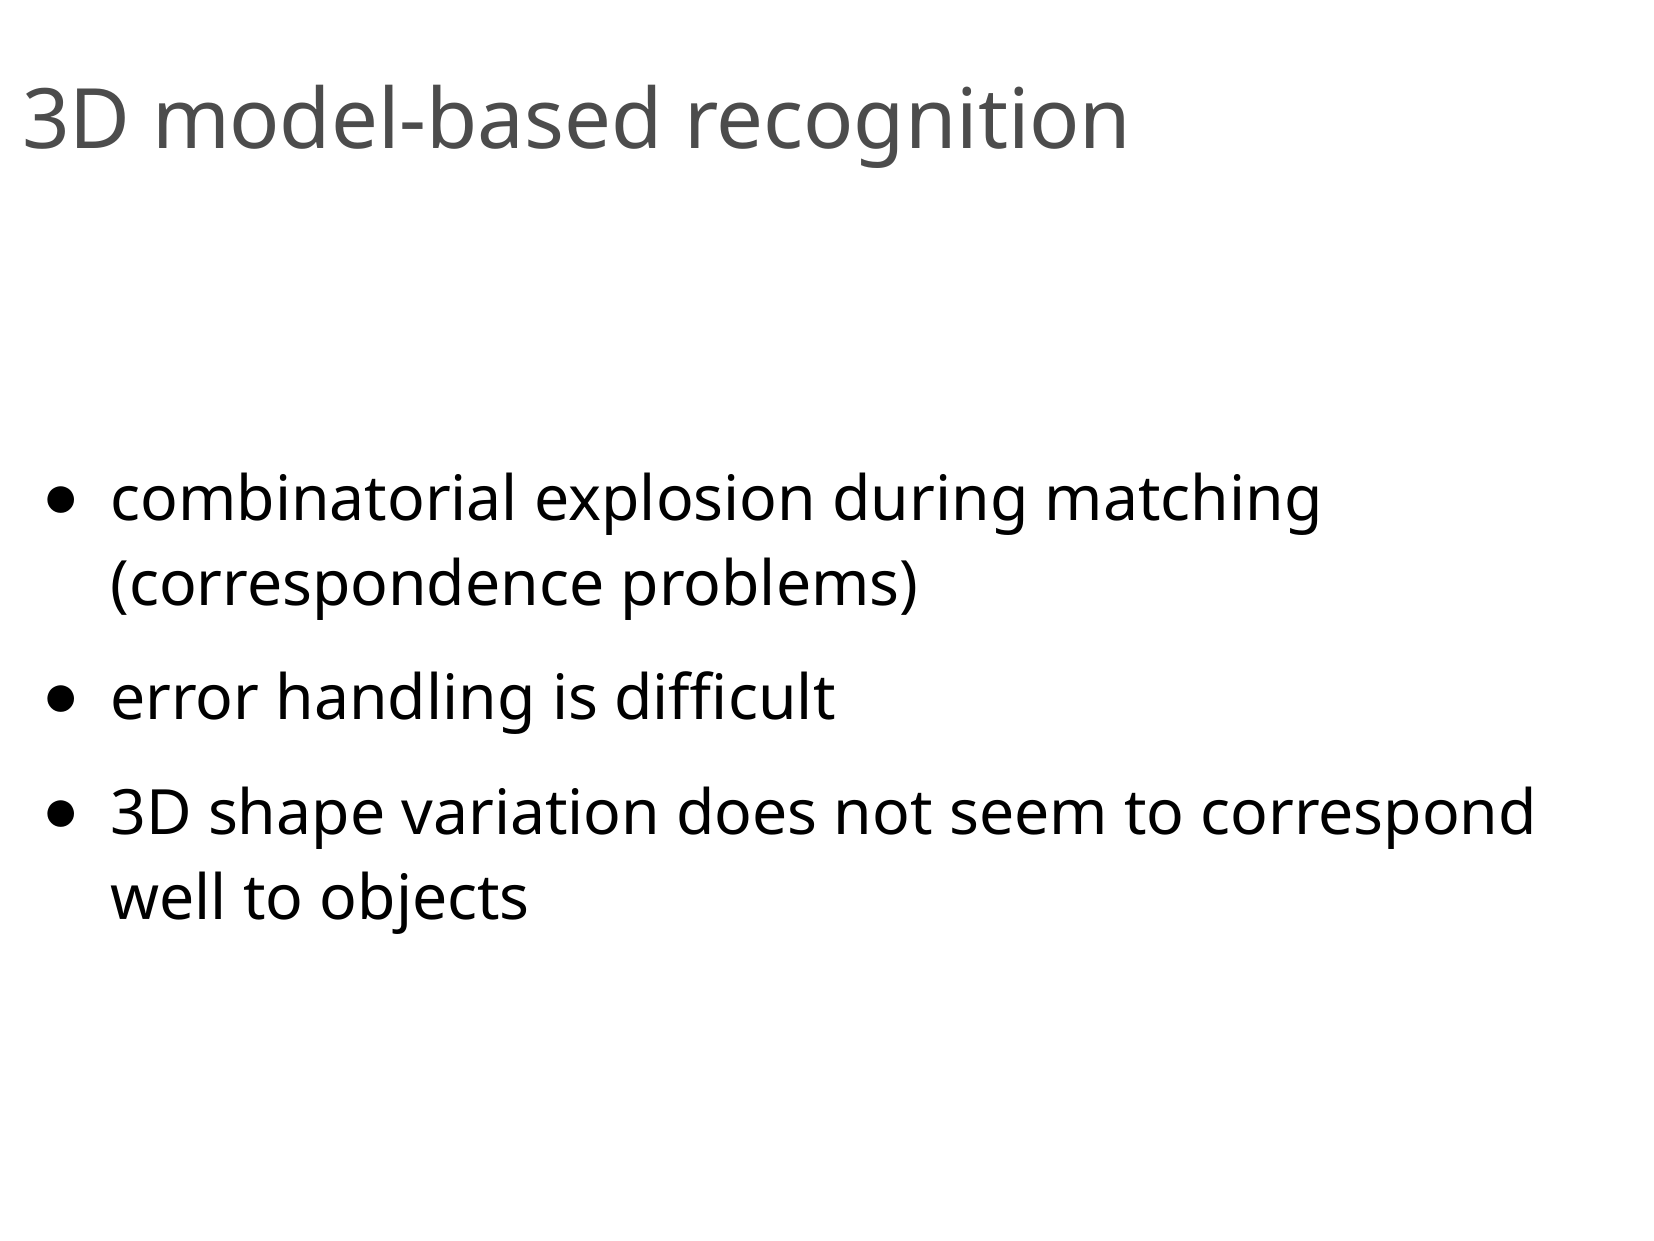

# 3D model-based recognition
combinatorial explosion during matching
(correspondence problems)
error handling is difficult
3D shape variation does not seem to correspond well to objects